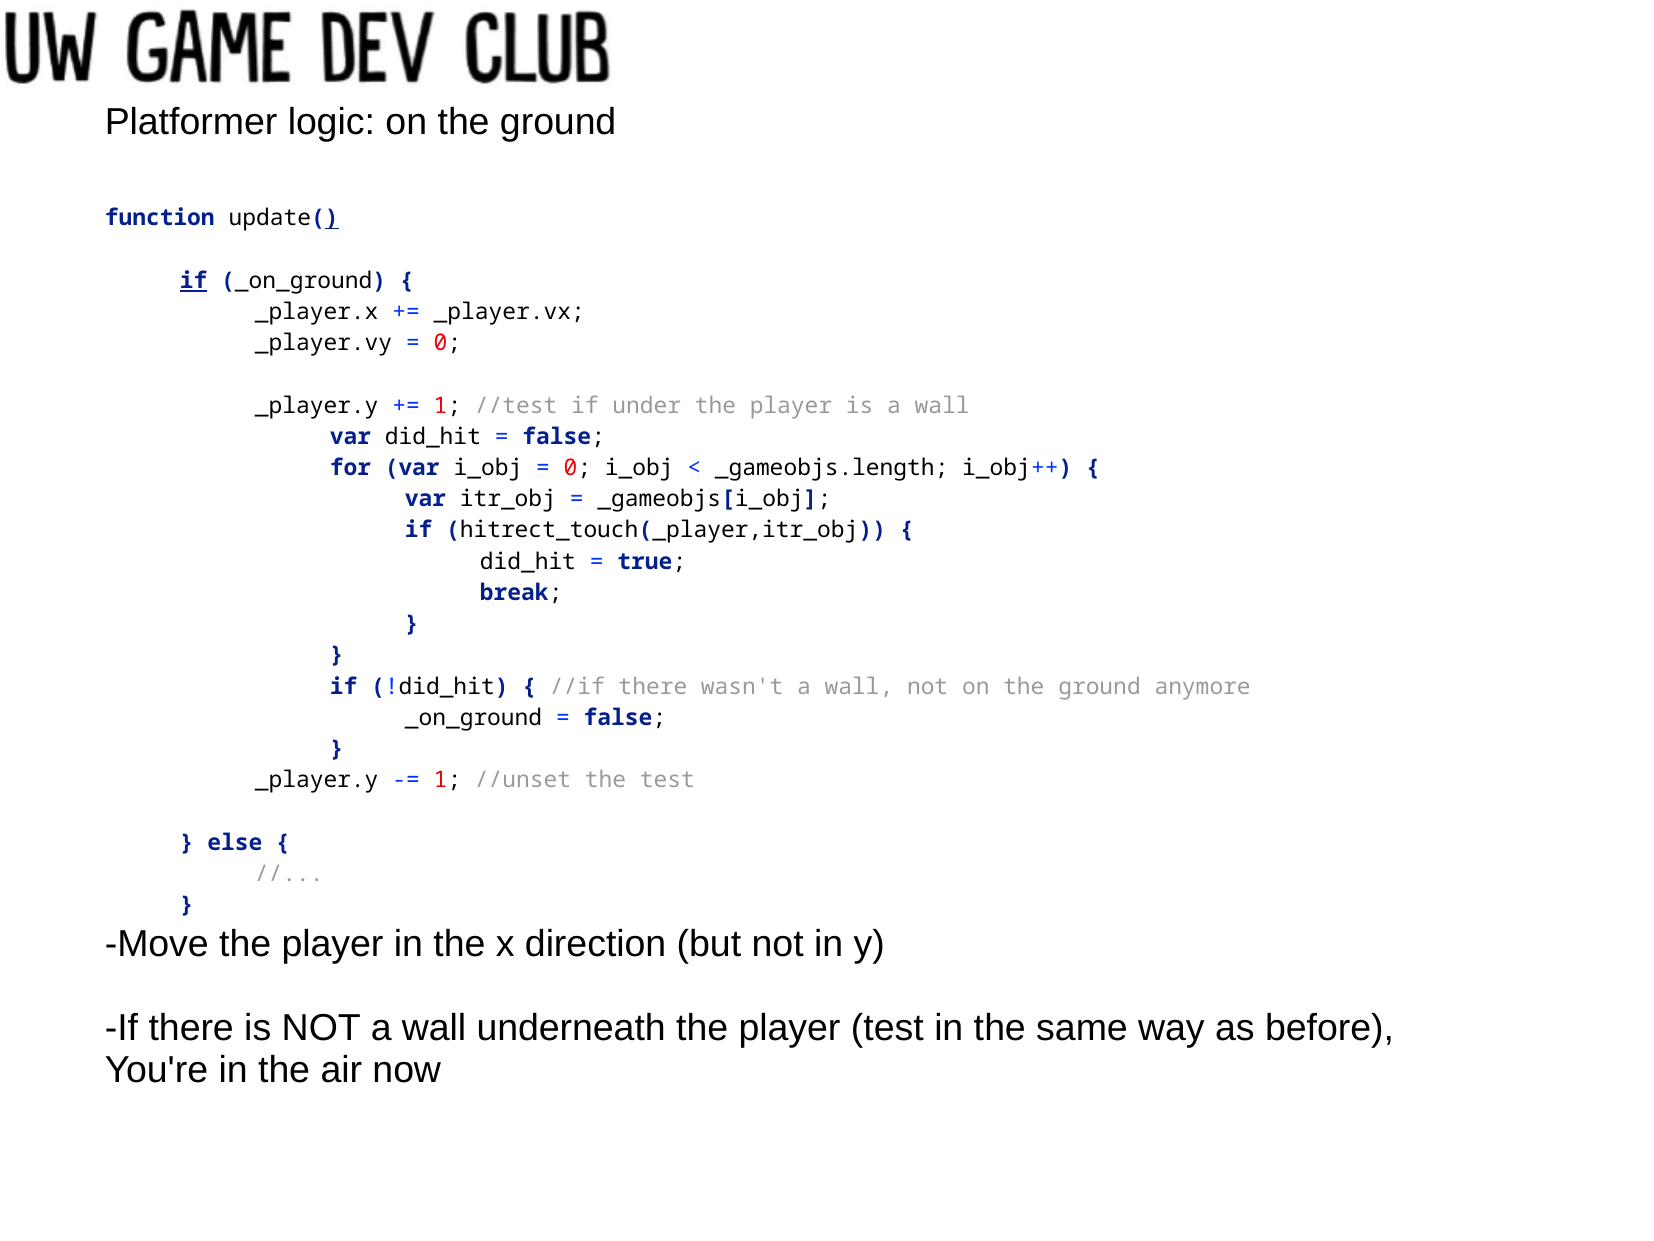

Platformer logic: on the ground
function update()
	if (_on_ground) {
		_player.x += _player.vx;
		_player.vy = 0;
		_player.y += 1; //test if under the player is a wall
			var did_hit = false;
			for (var i_obj = 0; i_obj < _gameobjs.length; i_obj++) {
				var itr_obj = _gameobjs[i_obj];
				if (hitrect_touch(_player,itr_obj)) {
					did_hit = true;
					break;
				}
			}
			if (!did_hit) { //if there wasn't a wall, not on the ground anymore
				_on_ground = false;
			}
		_player.y -= 1; //unset the test
	} else {
		//...
	}
-Move the player in the x direction (but not in y)
-If there is NOT a wall underneath the player (test in the same way as before),
You're in the air now